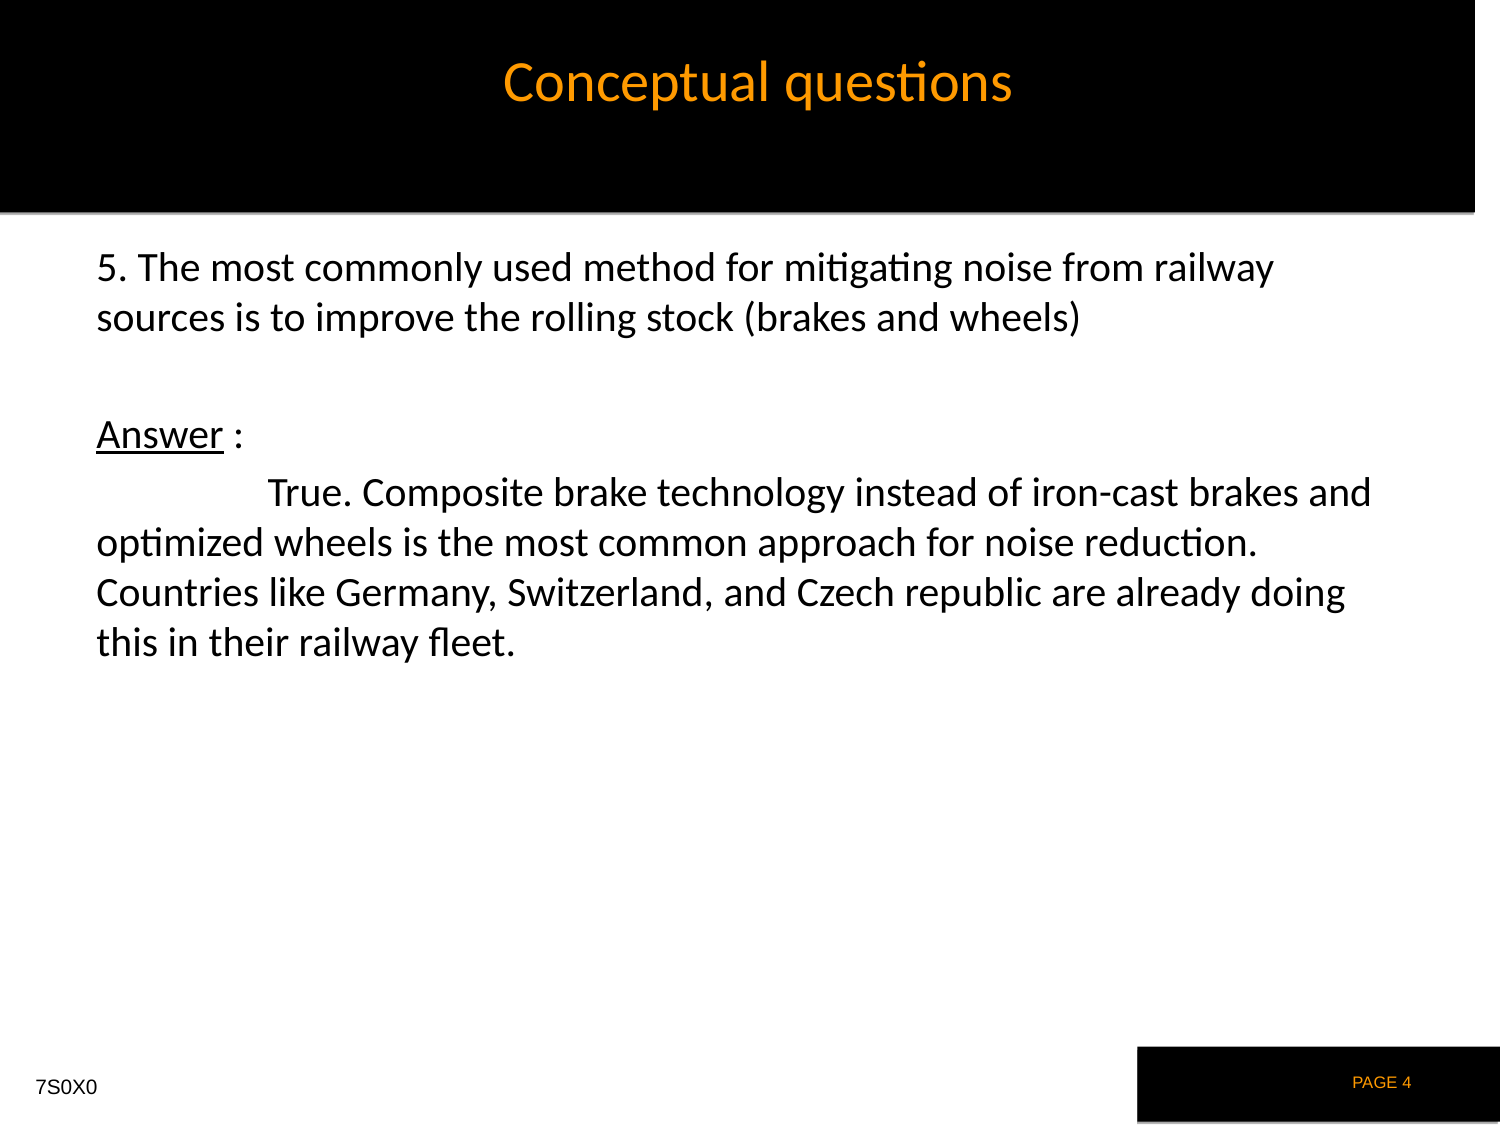

# Conceptual questions
5. The most commonly used method for mitigating noise from railway sources is to improve the rolling stock (brakes and wheels)
Answer :
 True. Composite brake technology instead of iron-cast brakes and optimized wheels is the most common approach for noise reduction. Countries like Germany, Switzerland, and Czech republic are already doing this in their railway fleet.
PAGE 4
7S0X0
2017/02/09
PAGE